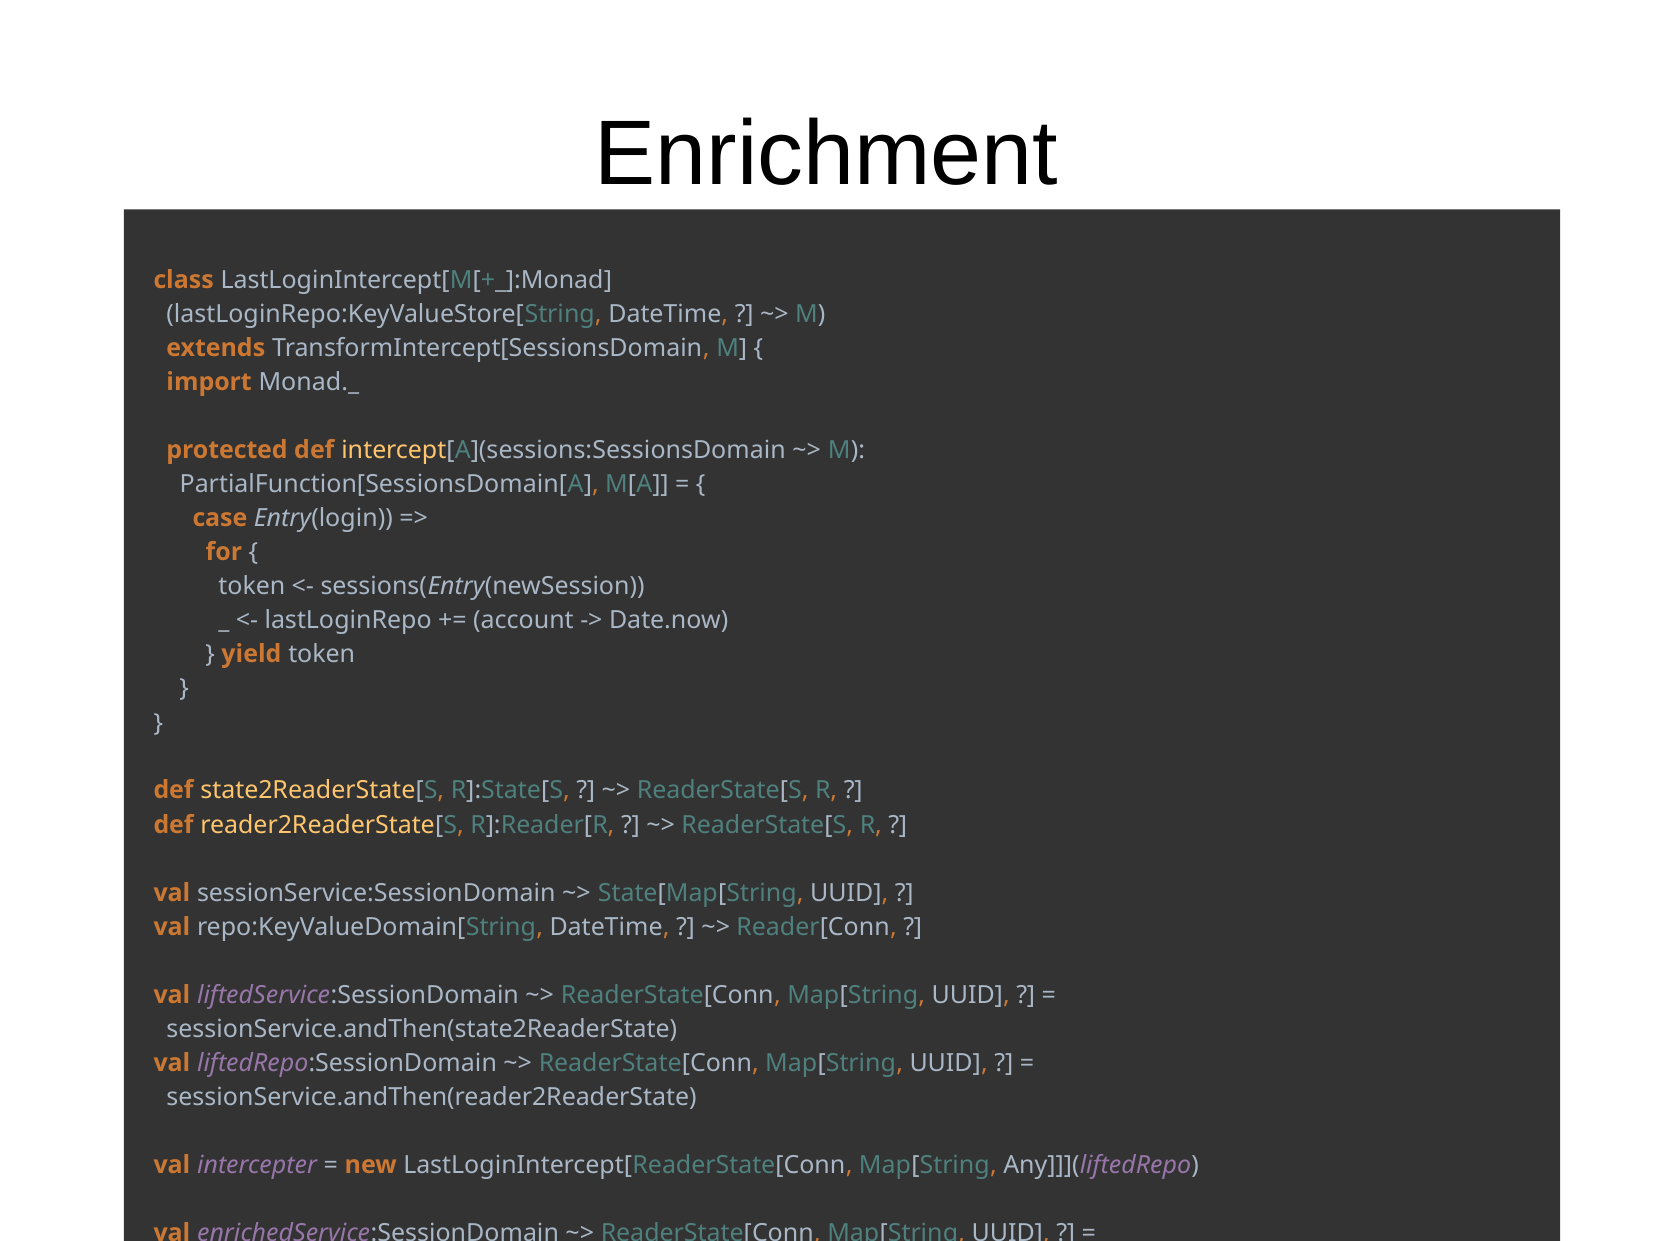

# Enrichment
class LastLoginIntercept[M[+_]:Monad]
 (lastLoginRepo:KeyValueStore[String, DateTime, ?] ~> M)
 extends TransformIntercept[SessionsDomain, M] {
 import Monad._
 protected def intercept[A](sessions:SessionsDomain ~> M):
 PartialFunction[SessionsDomain[A], M[A]] = {
 case Entry(login)) =>
 for {
 token <- sessions(Entry(newSession))
 _ <- lastLoginRepo += (account -> Date.now)
 } yield token
 }
}
def state2ReaderState[S, R]:State[S, ?] ~> ReaderState[S, R, ?]
def reader2ReaderState[S, R]:Reader[R, ?] ~> ReaderState[S, R, ?]
val sessionService:SessionDomain ~> State[Map[String, UUID], ?]
val repo:KeyValueDomain[String, DateTime, ?] ~> Reader[Conn, ?]
val liftedService:SessionDomain ~> ReaderState[Conn, Map[String, UUID], ?] =
 sessionService.andThen(state2ReaderState)
val liftedRepo:SessionDomain ~> ReaderState[Conn, Map[String, UUID], ?] =
 sessionService.andThen(reader2ReaderState)
val intercepter = new LastLoginIntercept[ReaderState[Conn, Map[String, Any]]](liftedRepo)
val enrichedService:SessionDomain ~> ReaderState[Conn, Map[String, UUID], ?] =
 intercepter(liftedService)